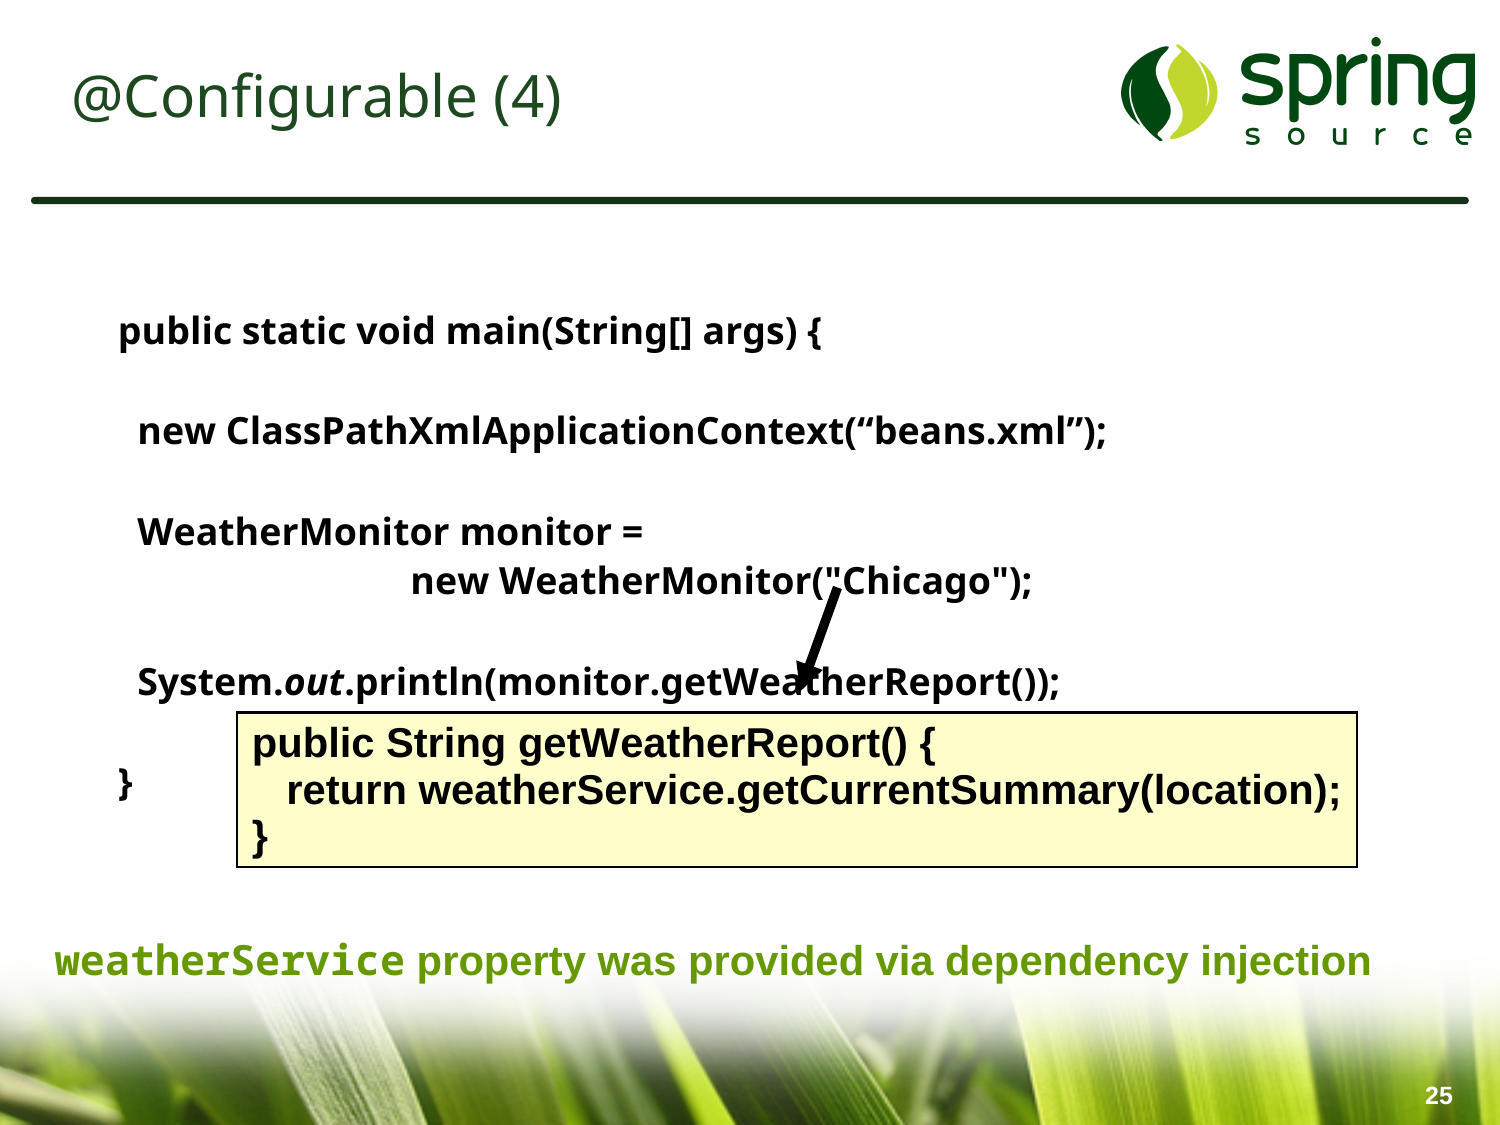

# @Configurable (4)
public static void main(String[] args) {
 new ClassPathXmlApplicationContext(“beans.xml”);
 WeatherMonitor monitor =
 new WeatherMonitor("Chicago");
 System.out.println(monitor.getWeatherReport());
}
public String getWeatherReport() {
 return weatherService.getCurrentSummary(location);
}
weatherService property was provided via dependency injection